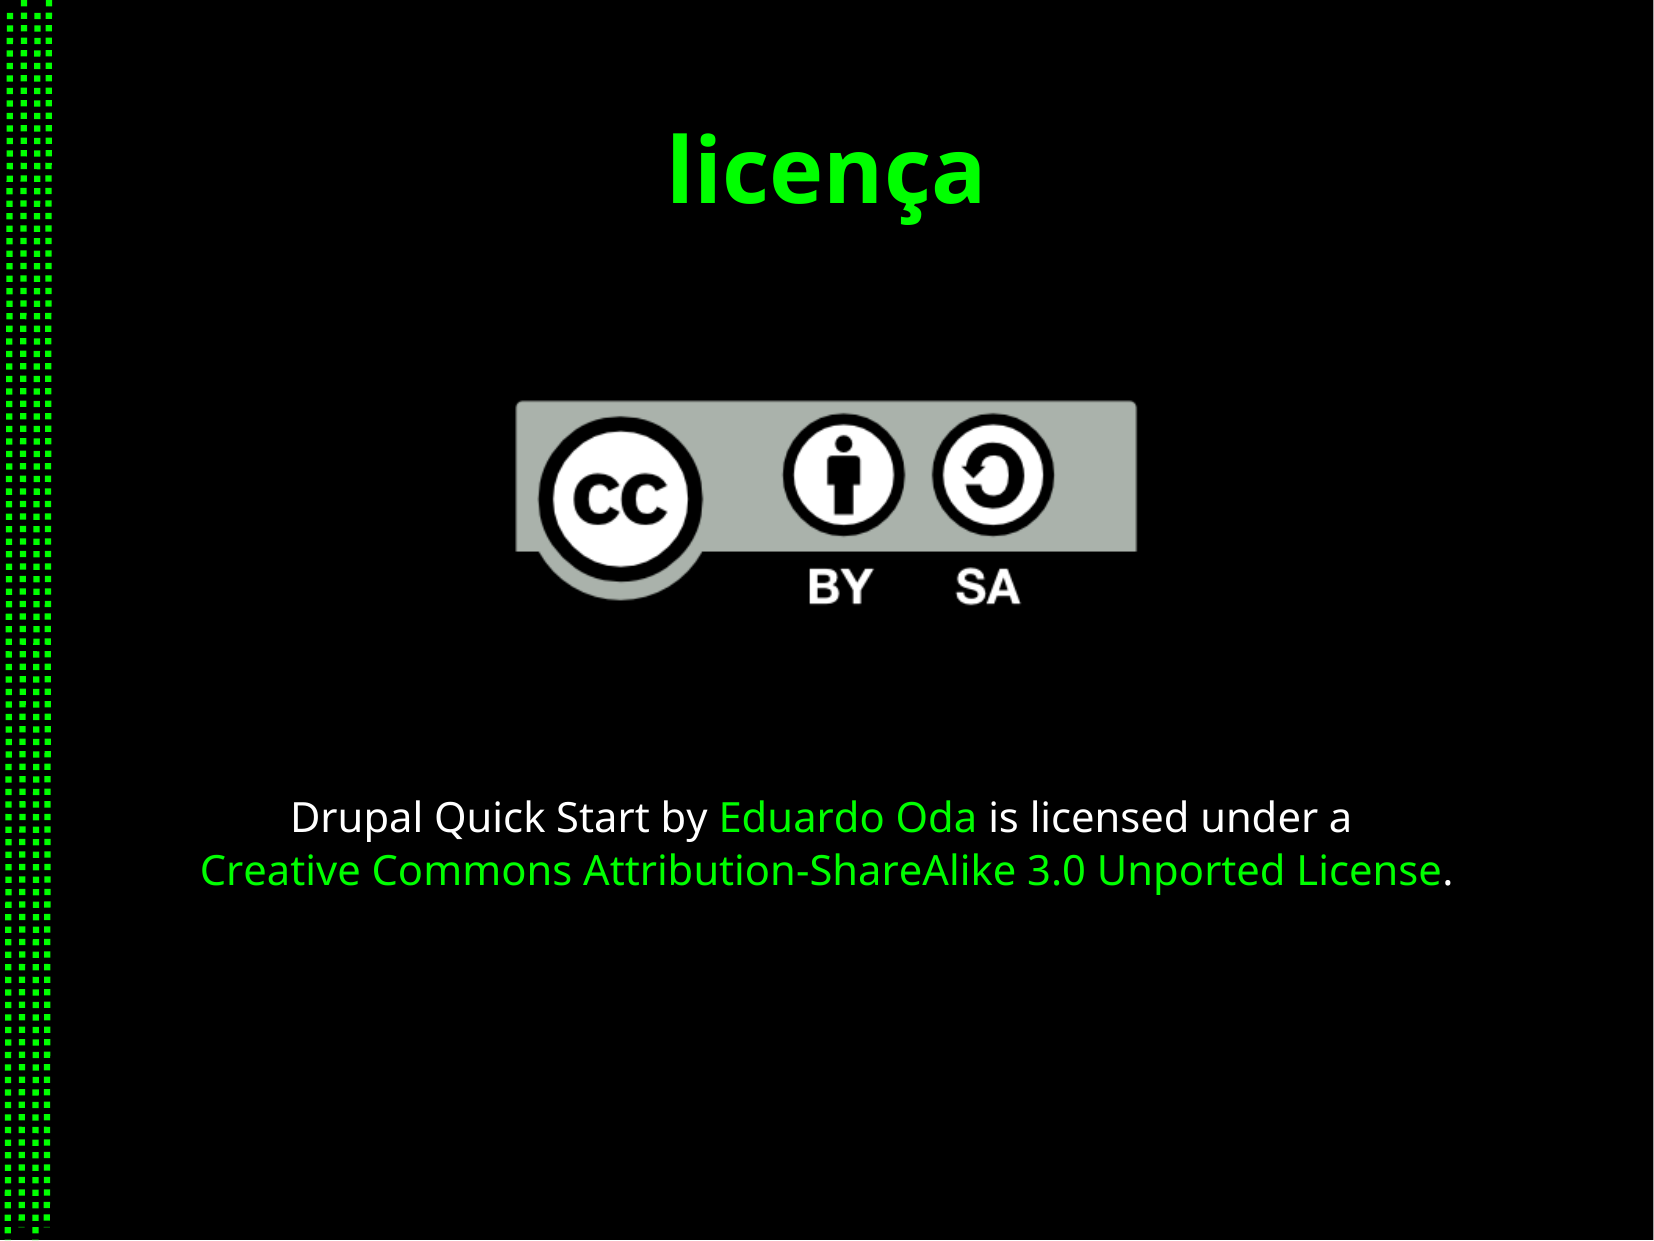

# licença
Drupal Quick Start by Eduardo Oda is licensed under a Creative Commons Attribution-ShareAlike 3.0 Unported License.